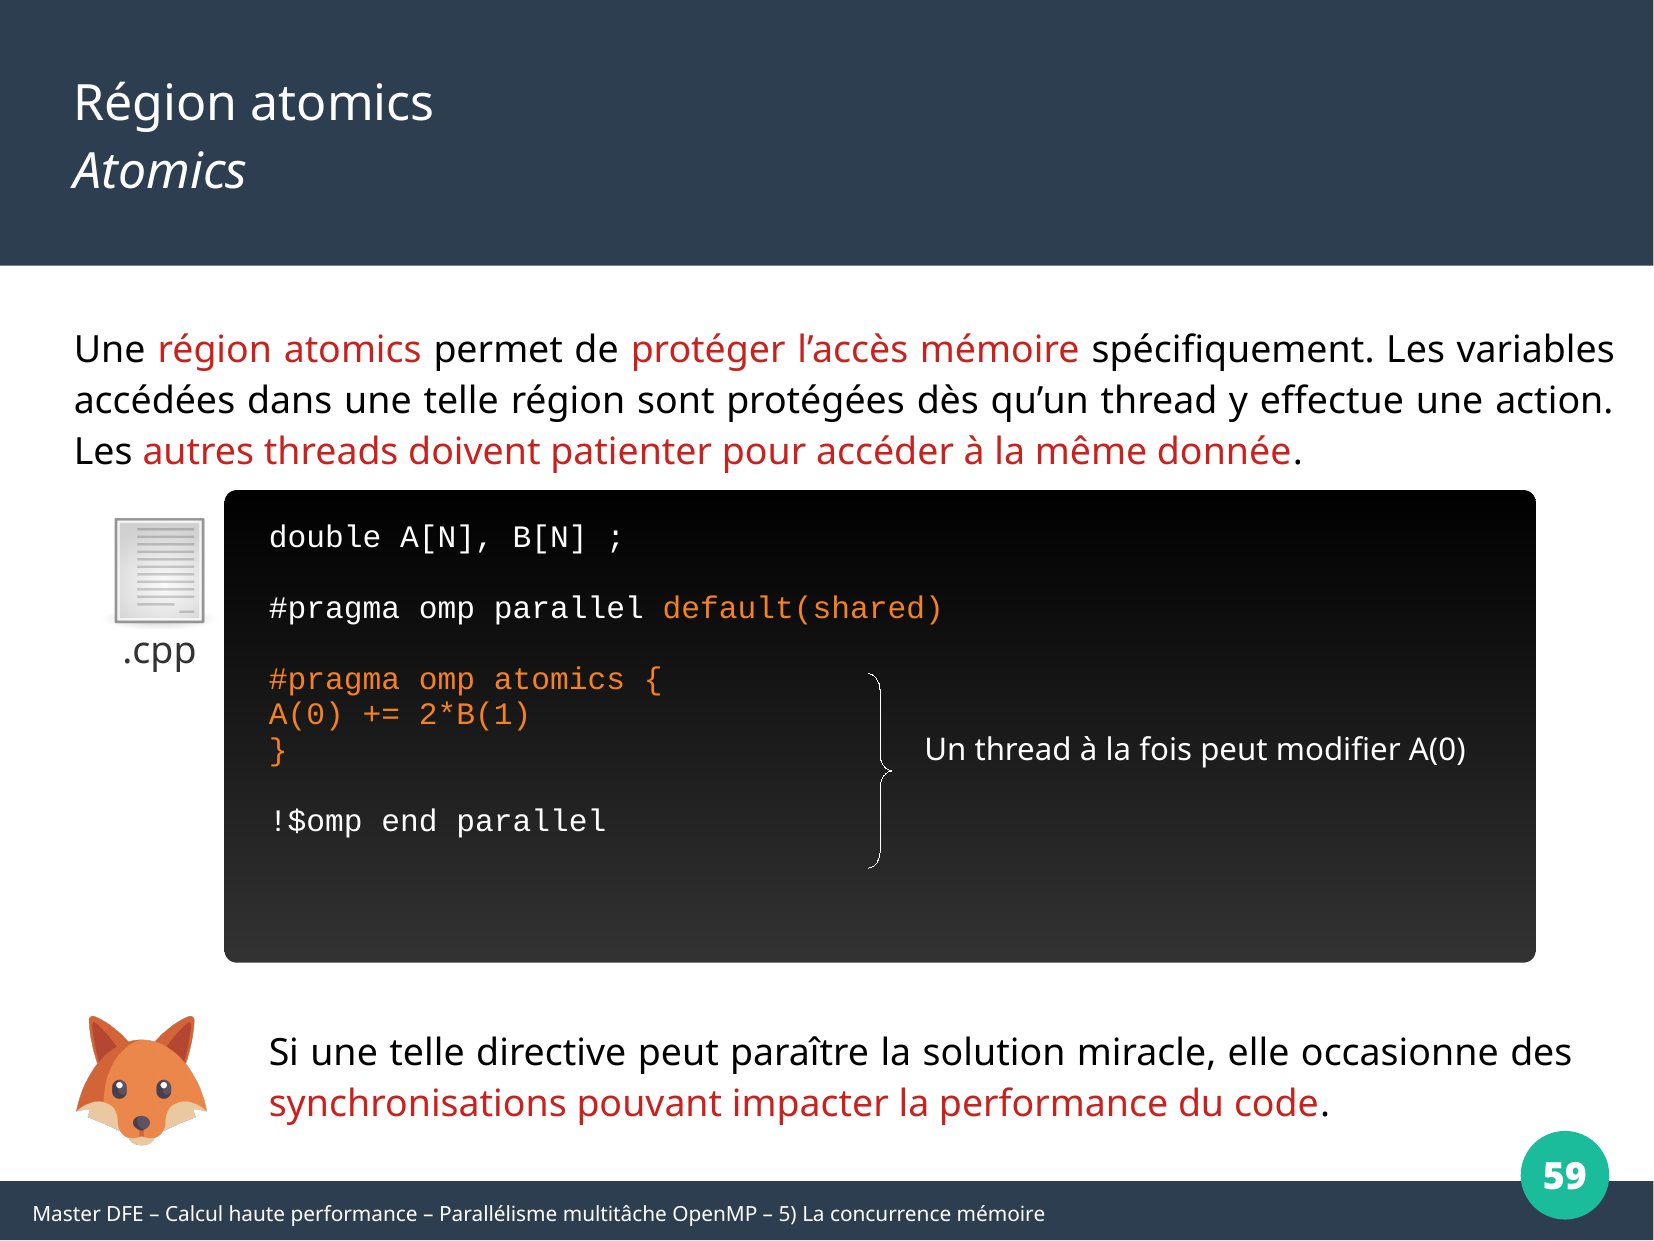

Région atomics
Atomics
Une région atomics permet de protéger l’accès mémoire spécifiquement. Les variables accédées dans une telle région sont protégées dès qu’un thread y effectue une action. Les autres threads doivent patienter pour accéder à la même donnée.
double A[N], B[N] ;
#pragma omp parallel default(shared)
#pragma omp atomics {
A(0) += 2*B(1)
}
!$omp end parallel
.cpp
Un thread à la fois peut modifier A(0)
Si une telle directive peut paraître la solution miracle, elle occasionne des synchronisations pouvant impacter la performance du code.
59
Master DFE – Calcul haute performance – Parallélisme multitâche OpenMP – 5) La concurrence mémoire